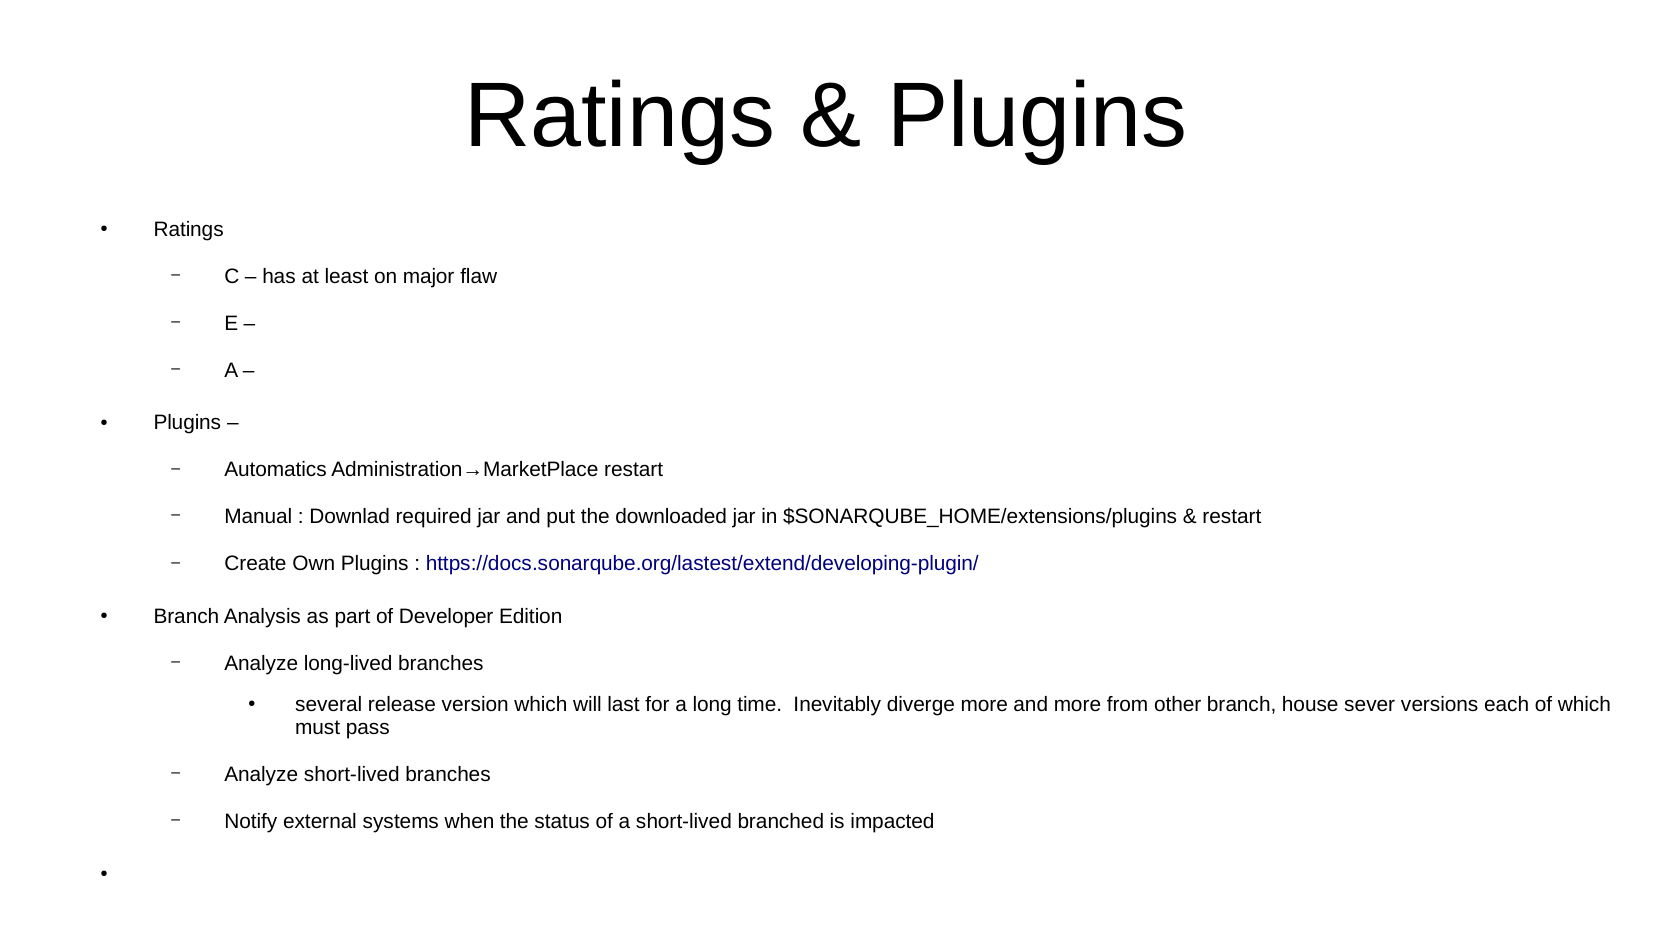

# Ratings & Plugins
Ratings
C – has at least on major flaw
E –
A –
Plugins –
Automatics Administration→MarketPlace restart
Manual : Downlad required jar and put the downloaded jar in $SONARQUBE_HOME/extensions/plugins & restart
Create Own Plugins : https://docs.sonarqube.org/lastest/extend/developing-plugin/
Branch Analysis as part of Developer Edition
Analyze long-lived branches
several release version which will last for a long time. Inevitably diverge more and more from other branch, house sever versions each of which must pass
Analyze short-lived branches
Notify external systems when the status of a short-lived branched is impacted